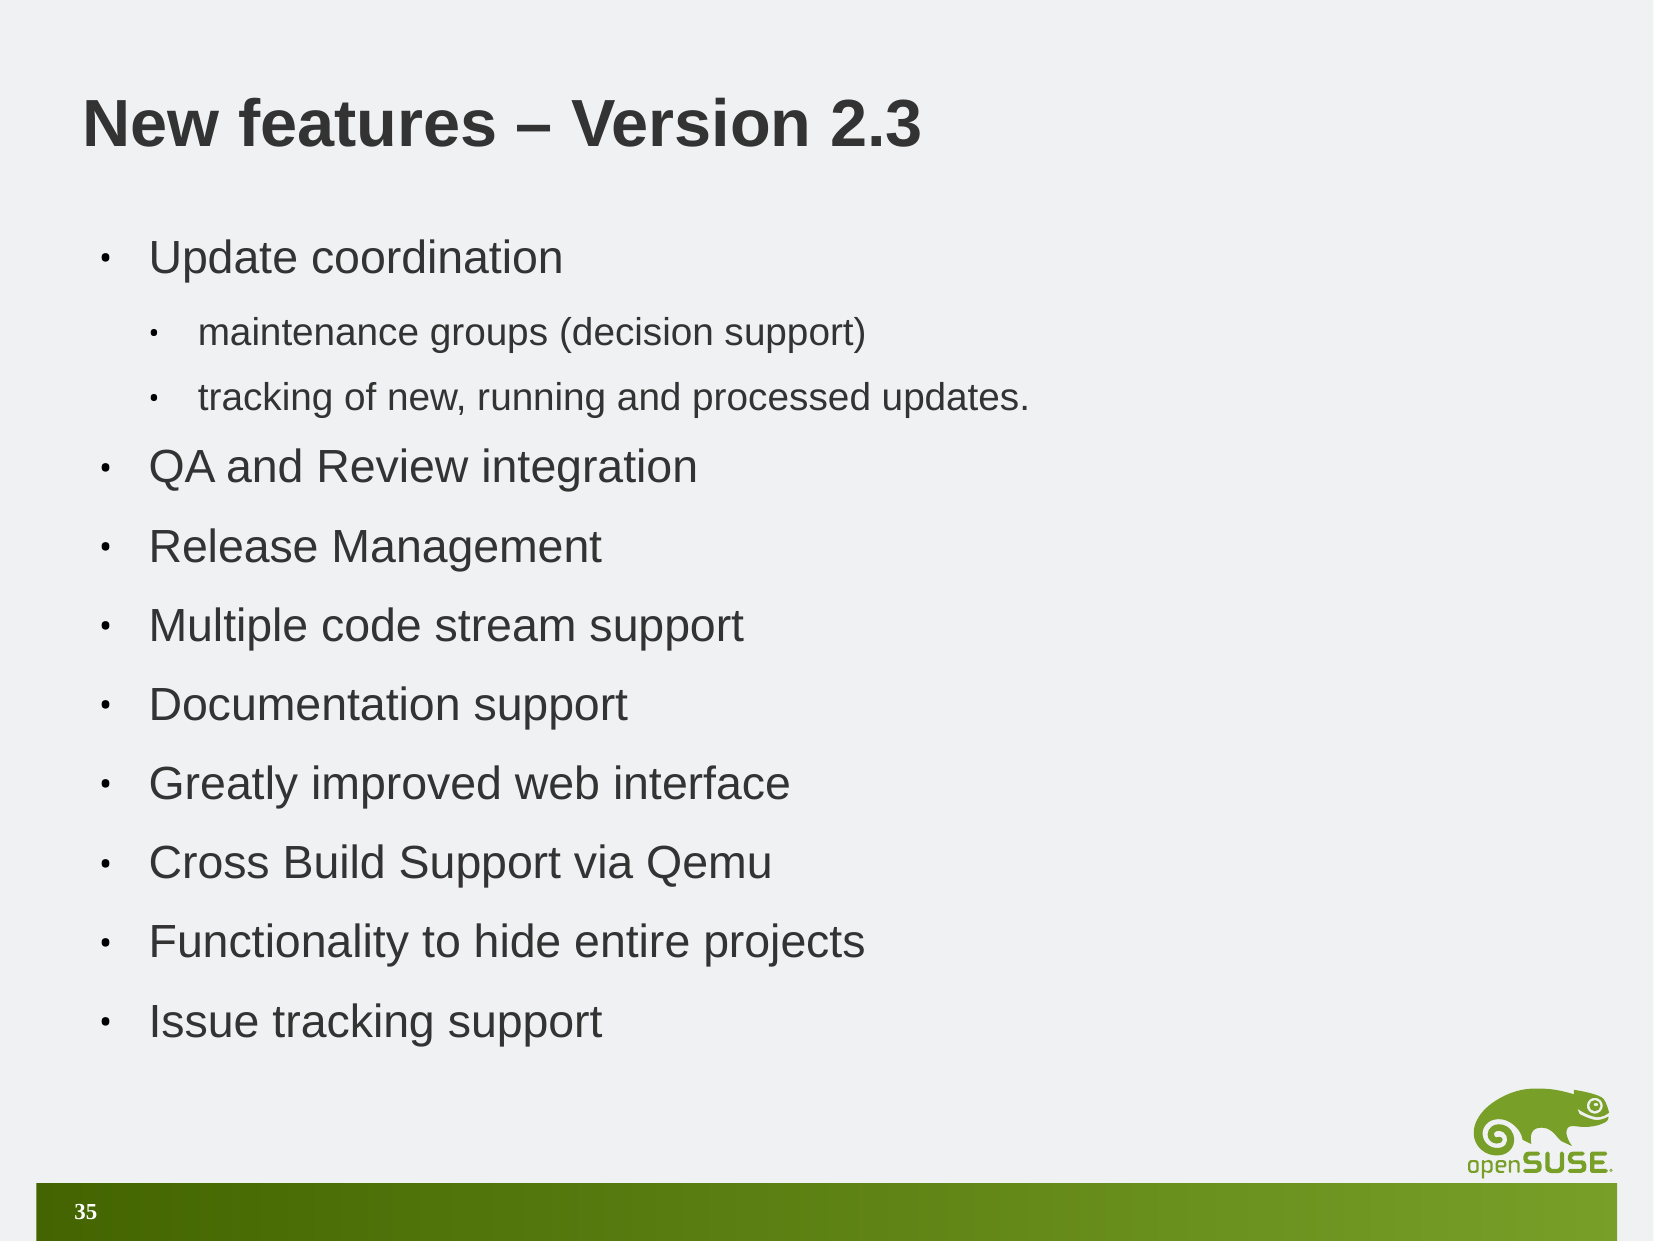

# New features – Version 2.3
Update coordination
maintenance groups (decision support)
tracking of new, running and processed updates.
QA and Review integration
Release Management
Multiple code stream support
Documentation support
Greatly improved web interface
Cross Build Support via Qemu
Functionality to hide entire projects
Issue tracking support
35